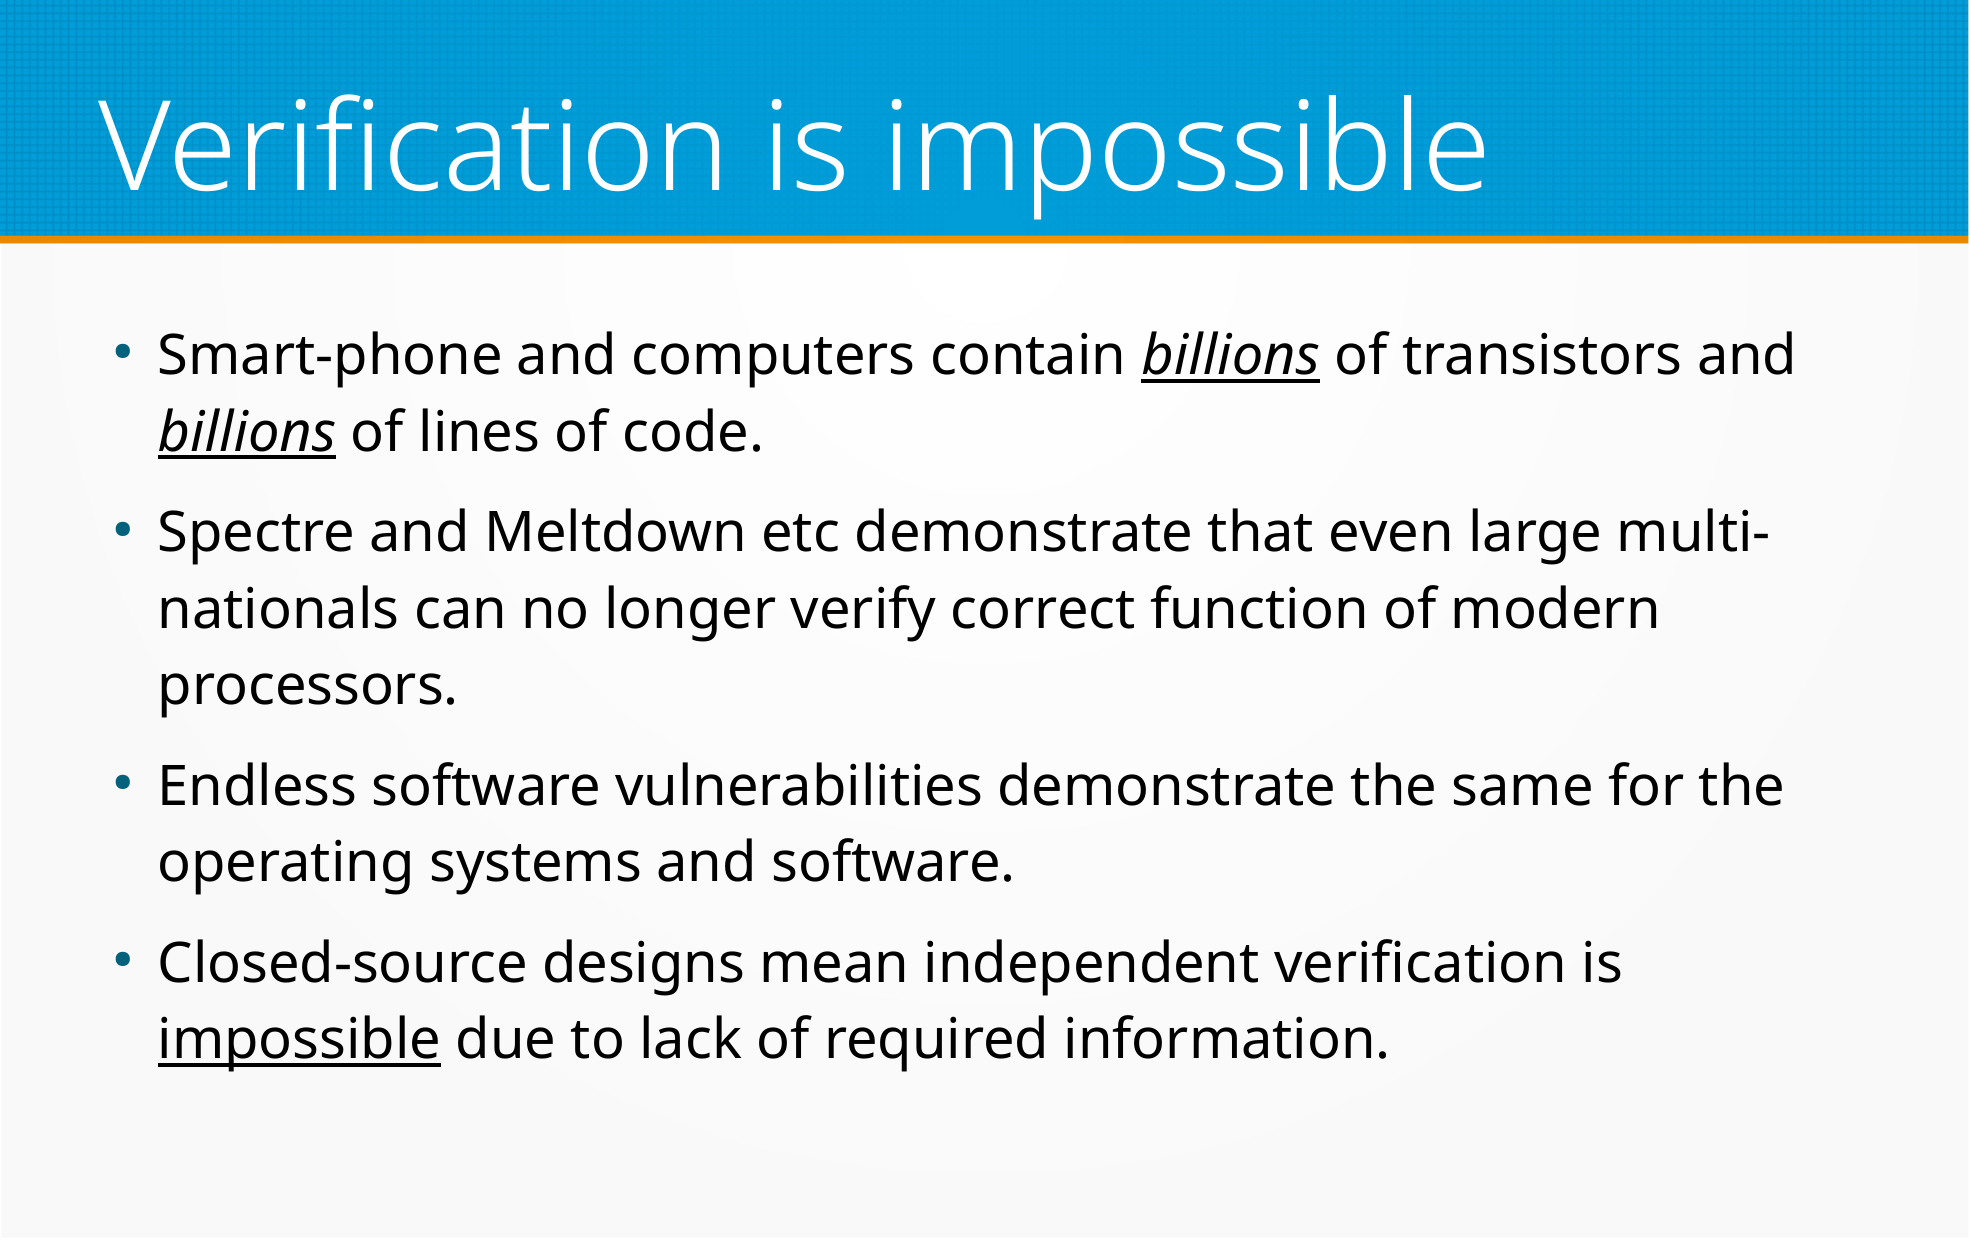

# Verification is impossible
Smart-phone and computers contain billions of transistors and billions of lines of code.
Spectre and Meltdown etc demonstrate that even large multi-nationals can no longer verify correct function of modern processors.
Endless software vulnerabilities demonstrate the same for the operating systems and software.
Closed-source designs mean independent verification is impossible due to lack of required information.